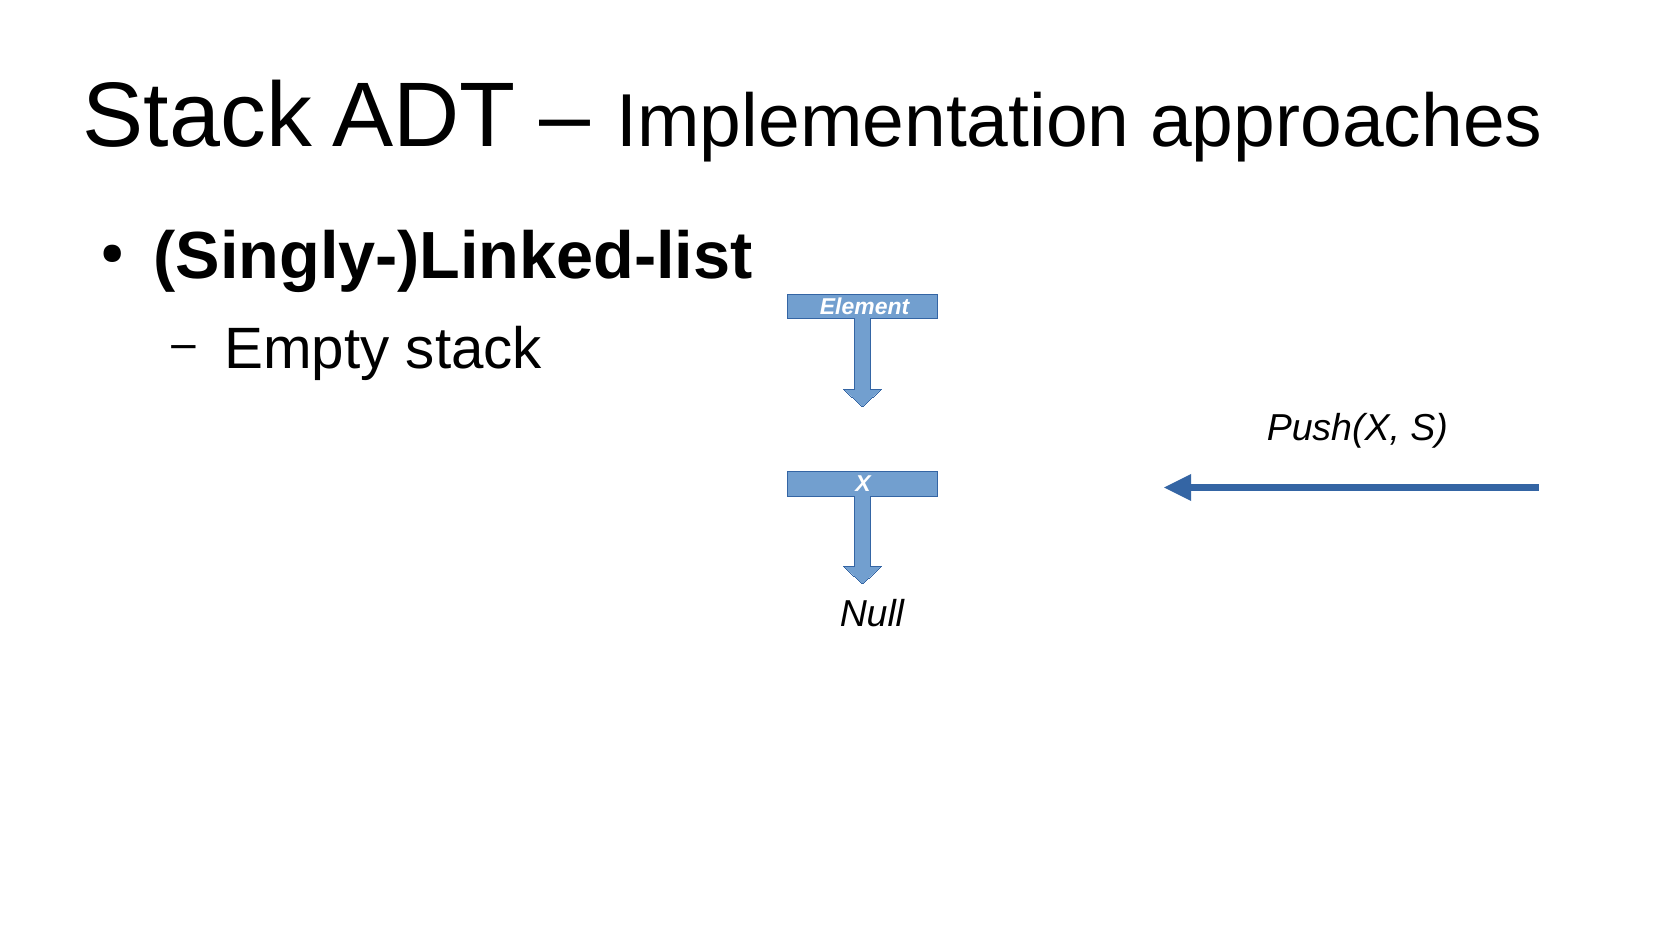

# Stack ADT – Implementation approaches
(Singly-)Linked-list
Empty stack
Element
Push(X, S)
X
Null